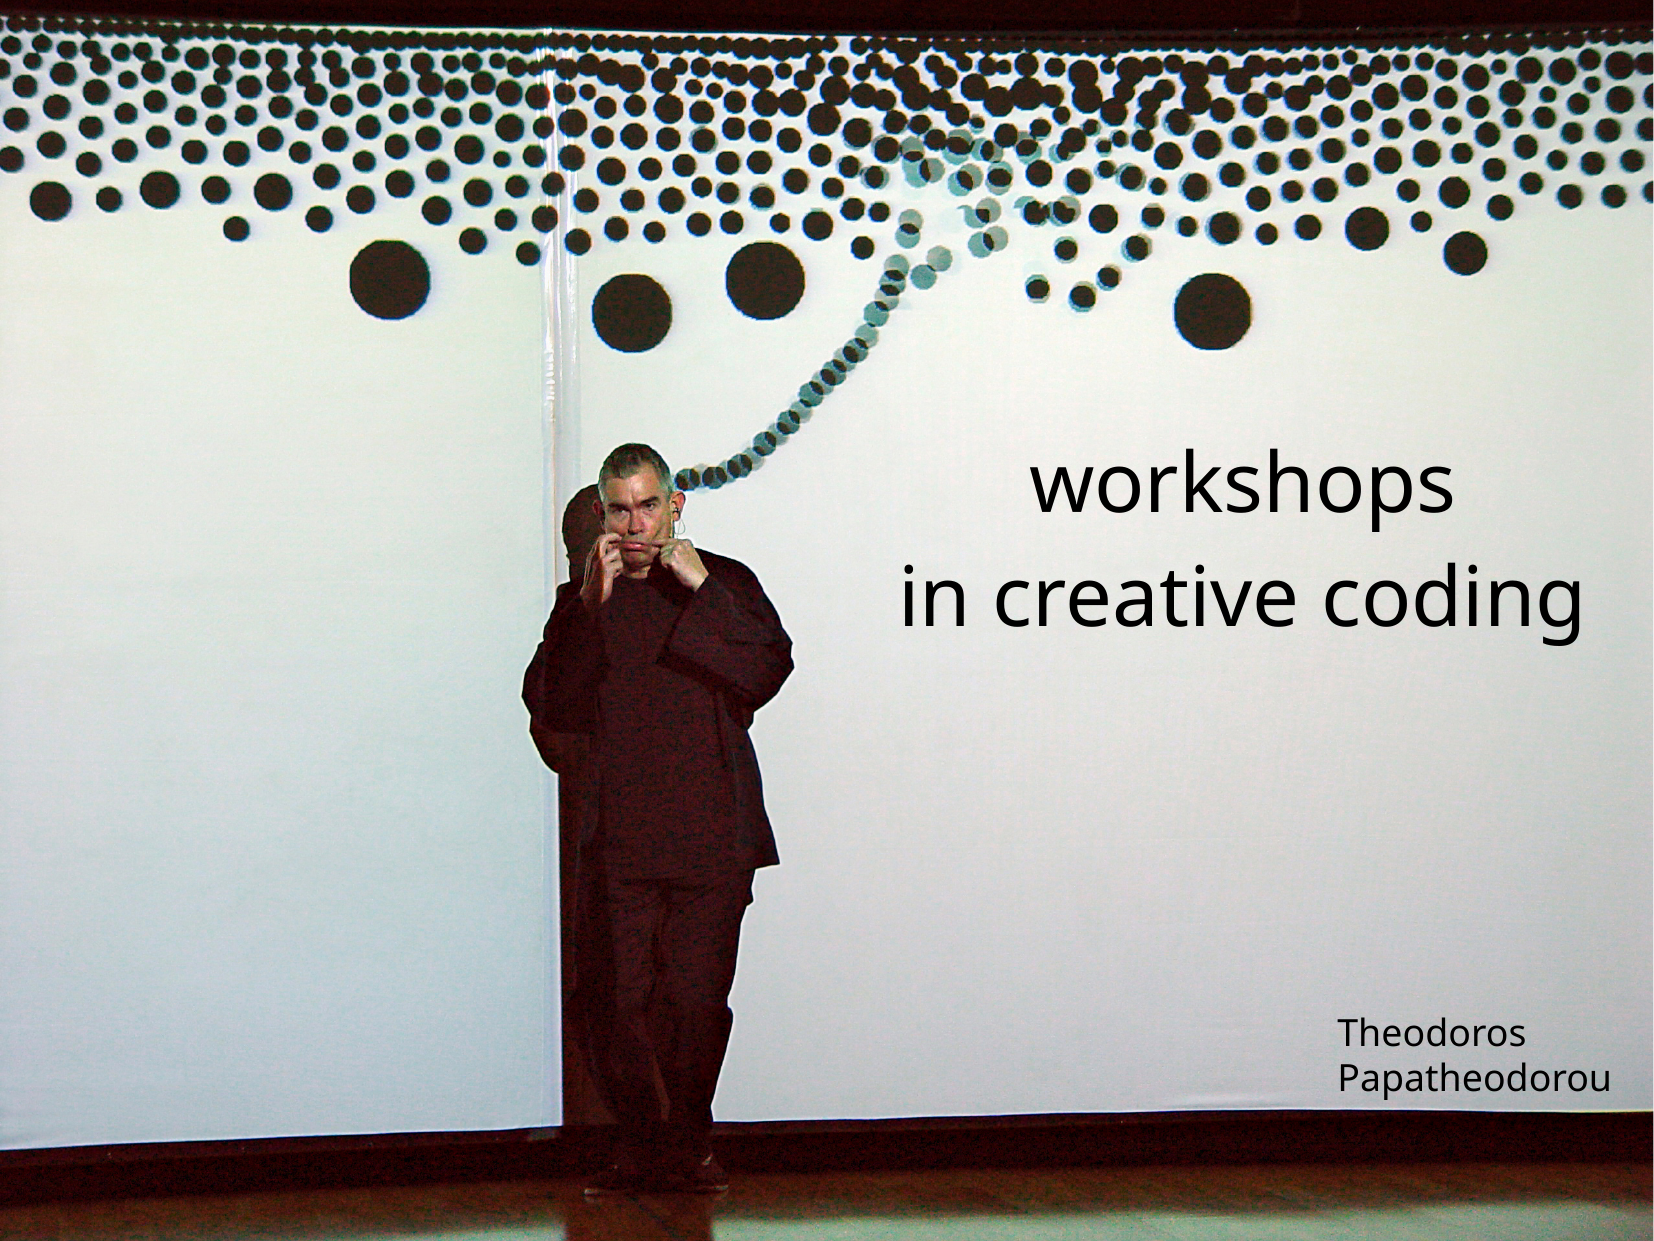

# workshops in creative coding
Theodoros Papatheodorou